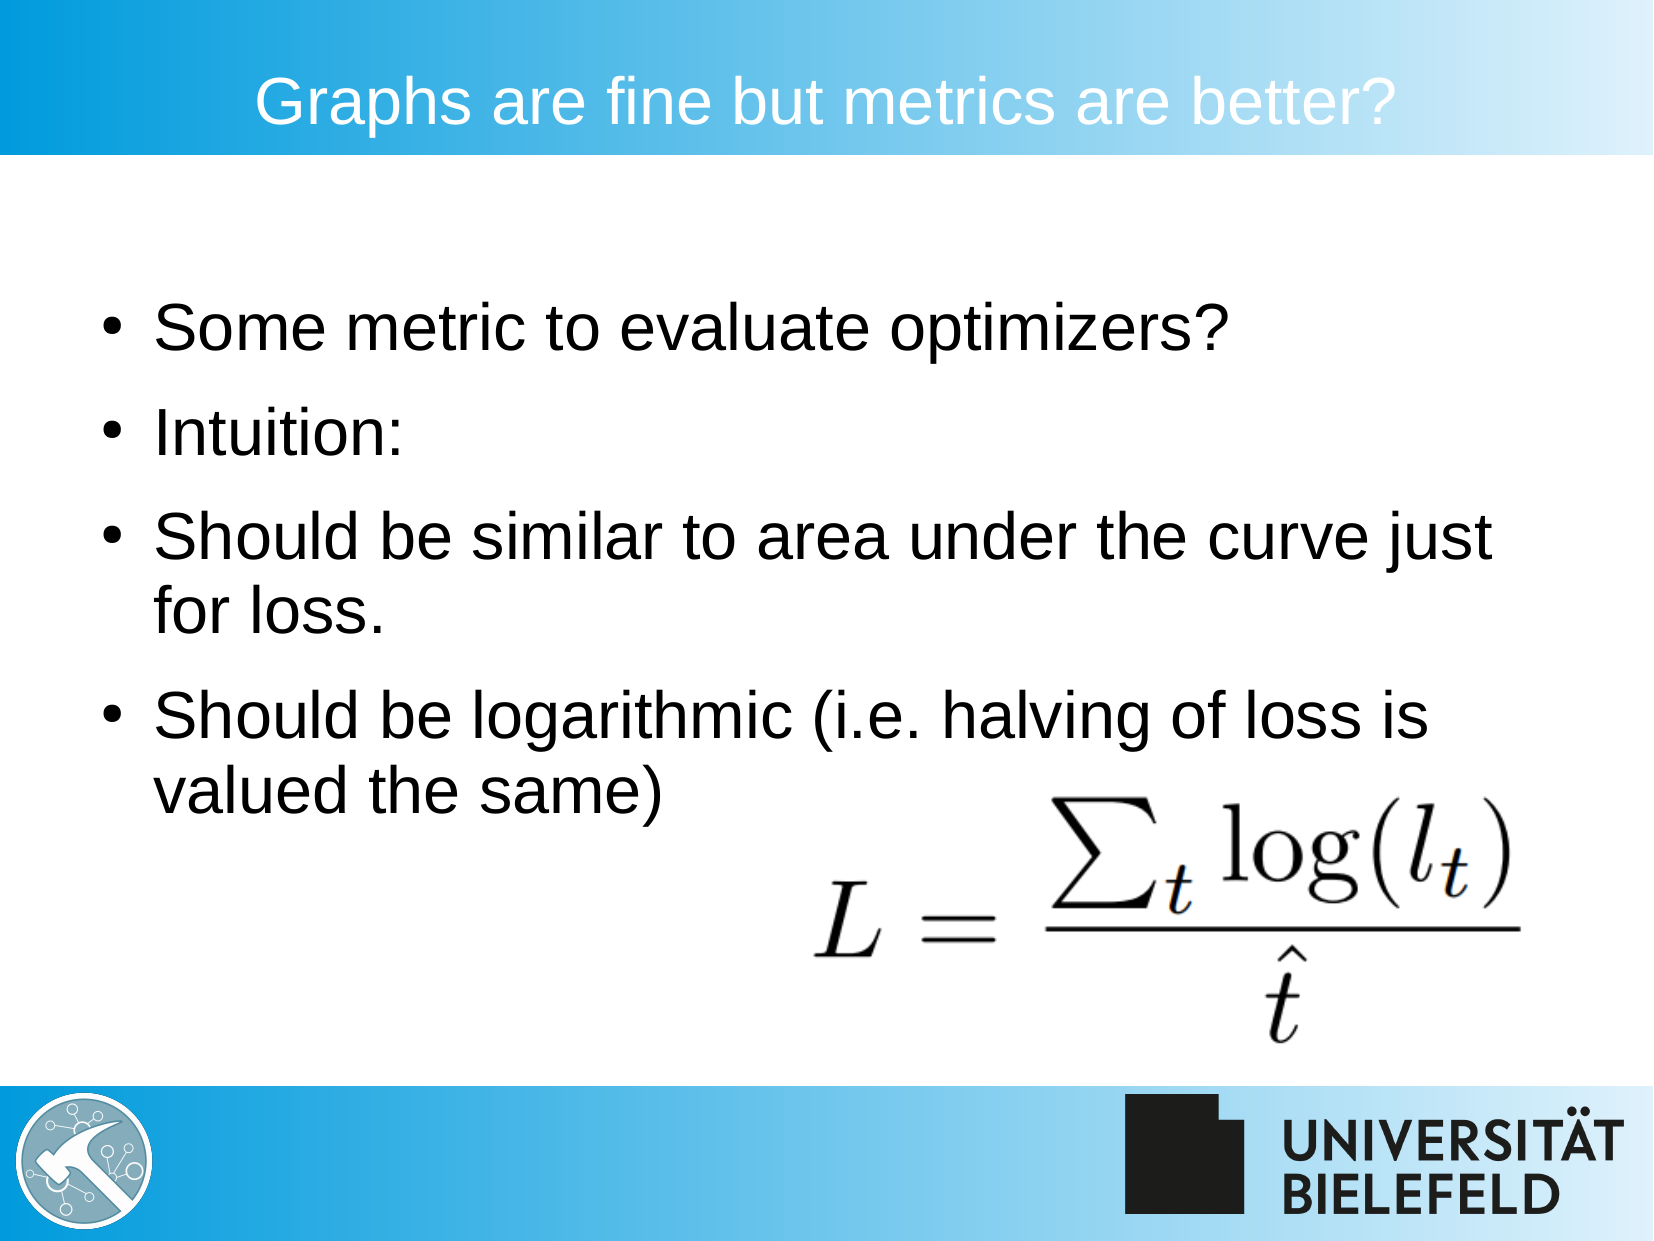

# Graphs are fine but metrics are better?
Some metric to evaluate optimizers?
Intuition:
Should be similar to area under the curve just for loss.
Should be logarithmic (i.e. halving of loss is valued the same)